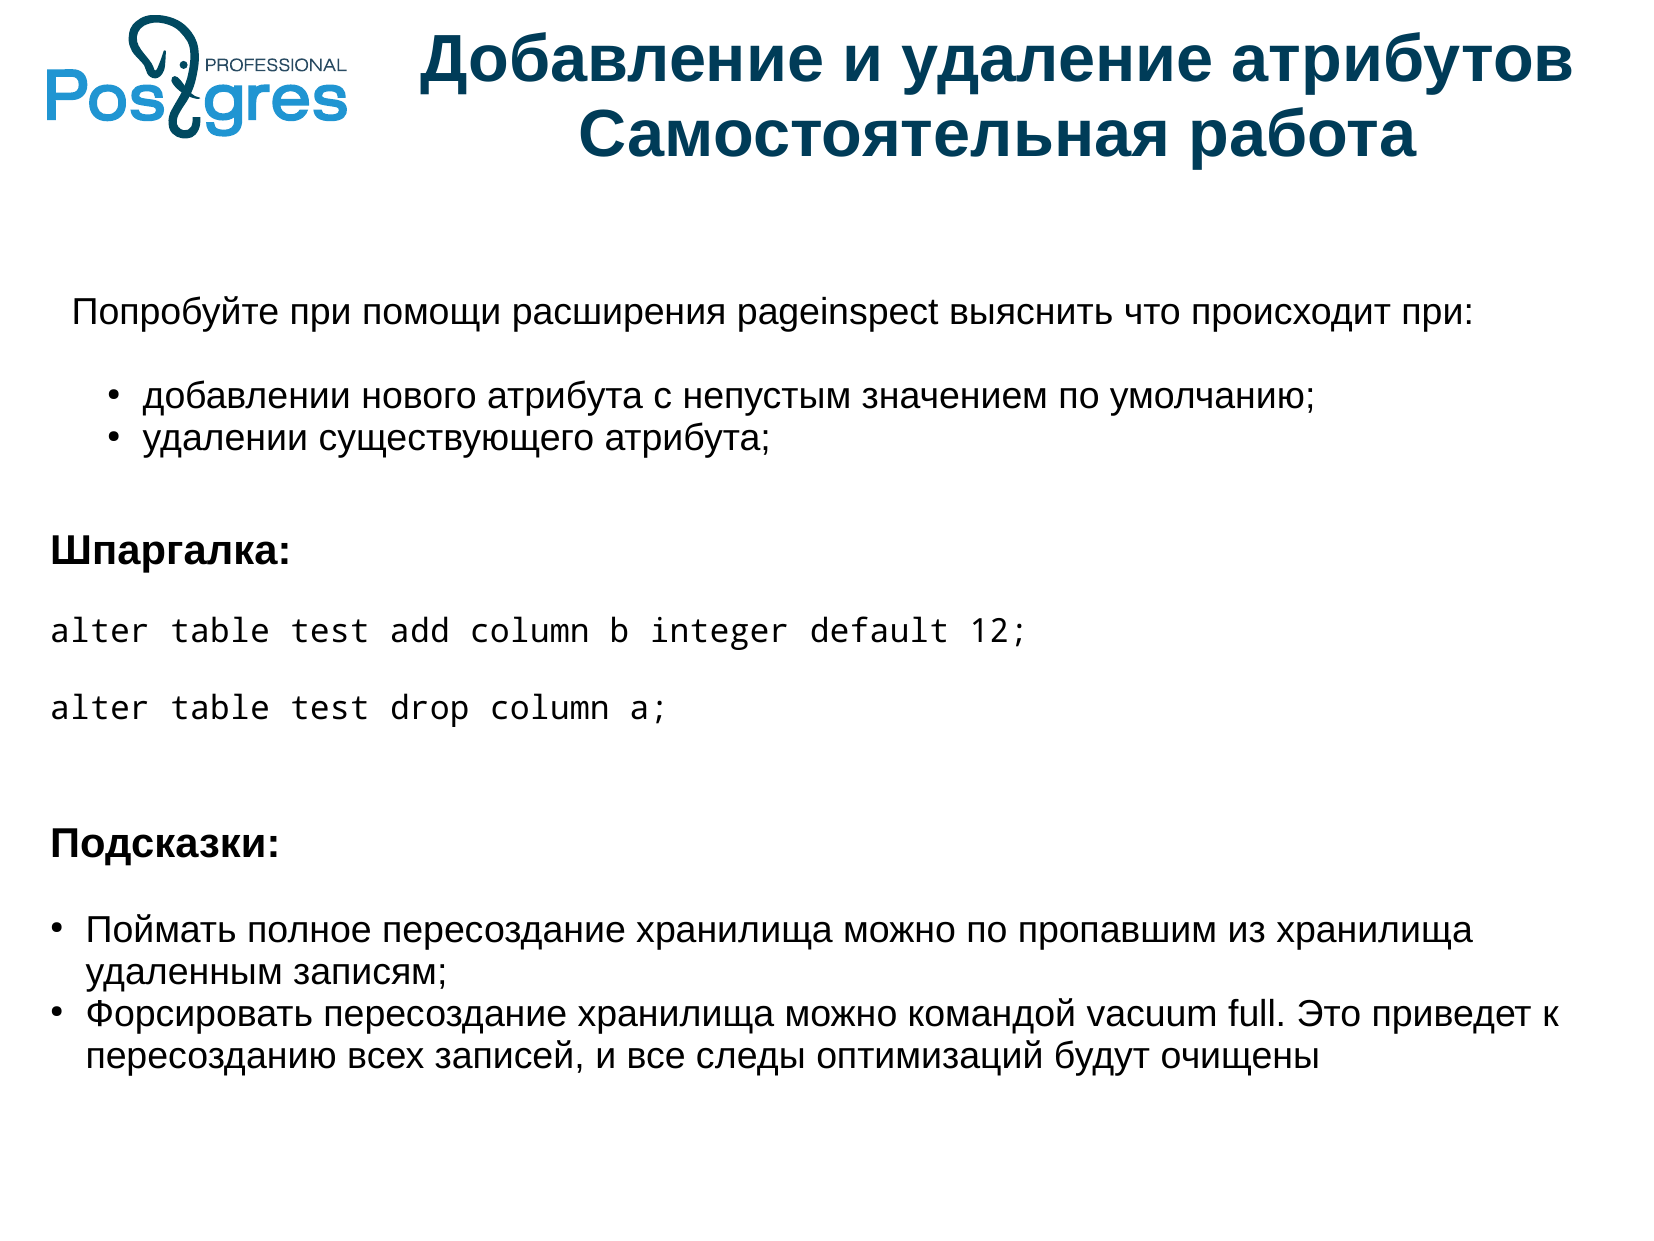

# Добавление и удаление атрибутов Самостоятельная работа
Попробуйте при помощи расширения pageinspect выяснить что происходит при:
добавлении нового атрибута с непустым значением по умолчанию;
удалении существующего атрибута;
Шпаргалка:
alter table test add column b integer default 12;
alter table test drop column a;
Подсказки:
Поймать полное пересоздание хранилища можно по пропавшим из хранилища удаленным записям;
Форсировать пересоздание хранилища можно командой vacuum full. Это приведет к пересозданию всех записей, и все следы оптимизаций будут очищены